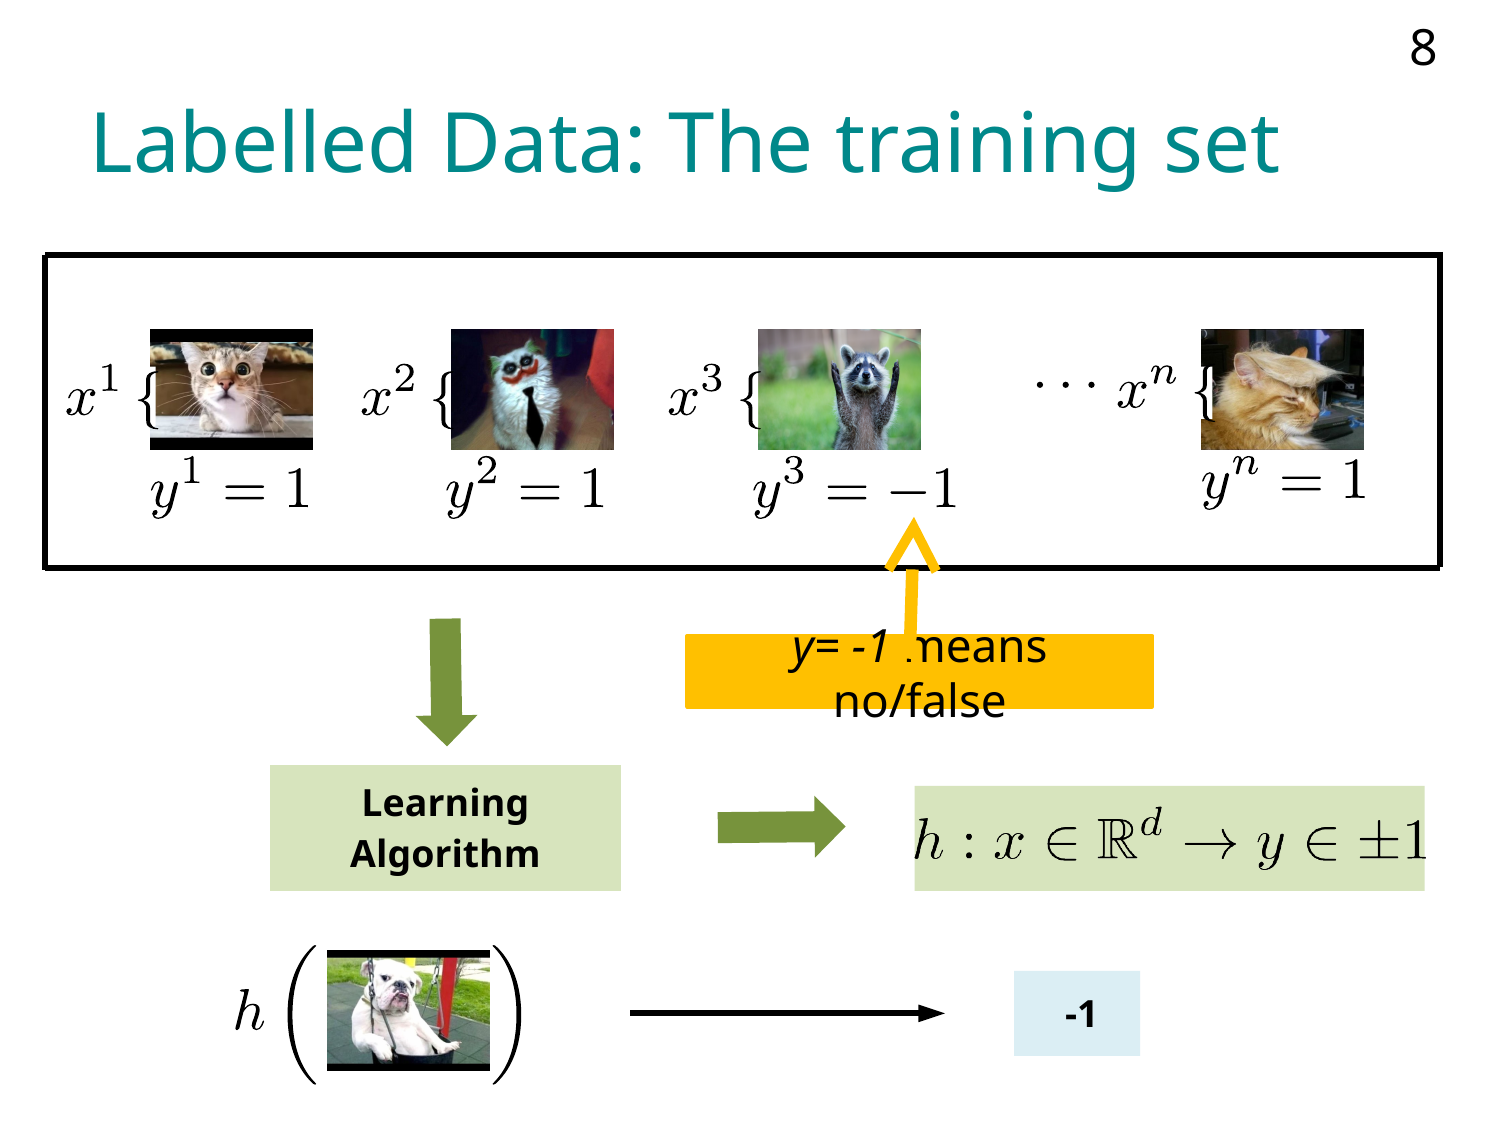

Labelled Data: The training set
y= -1 means no/false
Learning Algorithm
 -1